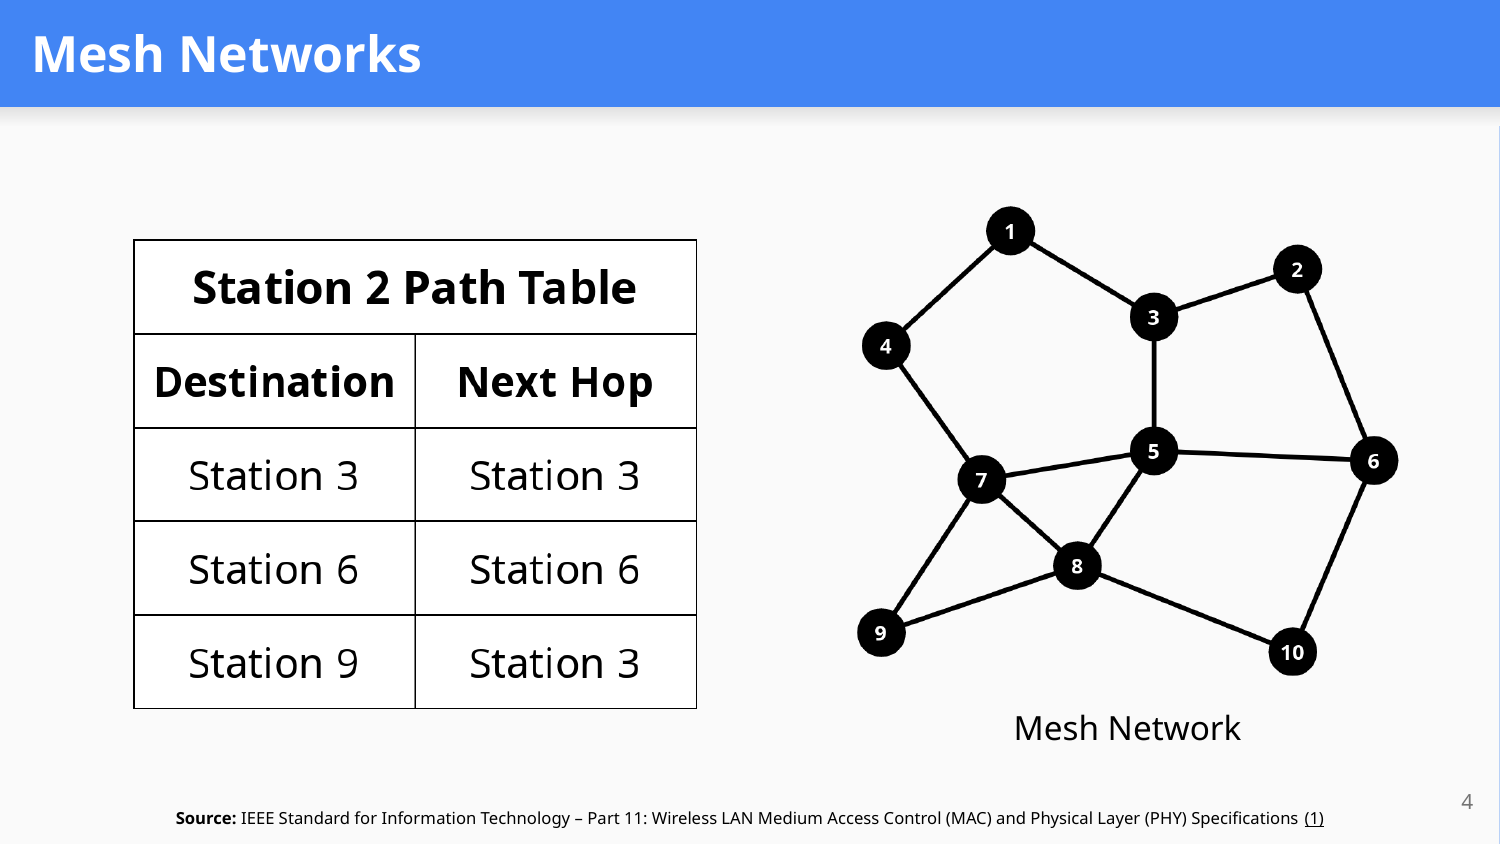

# Mesh Networks
Mesh Network
Source: IEEE Standard for Information Technology – Part 11: Wireless LAN Medium Access Control (MAC) and Physical Layer (PHY) Specifications (1)